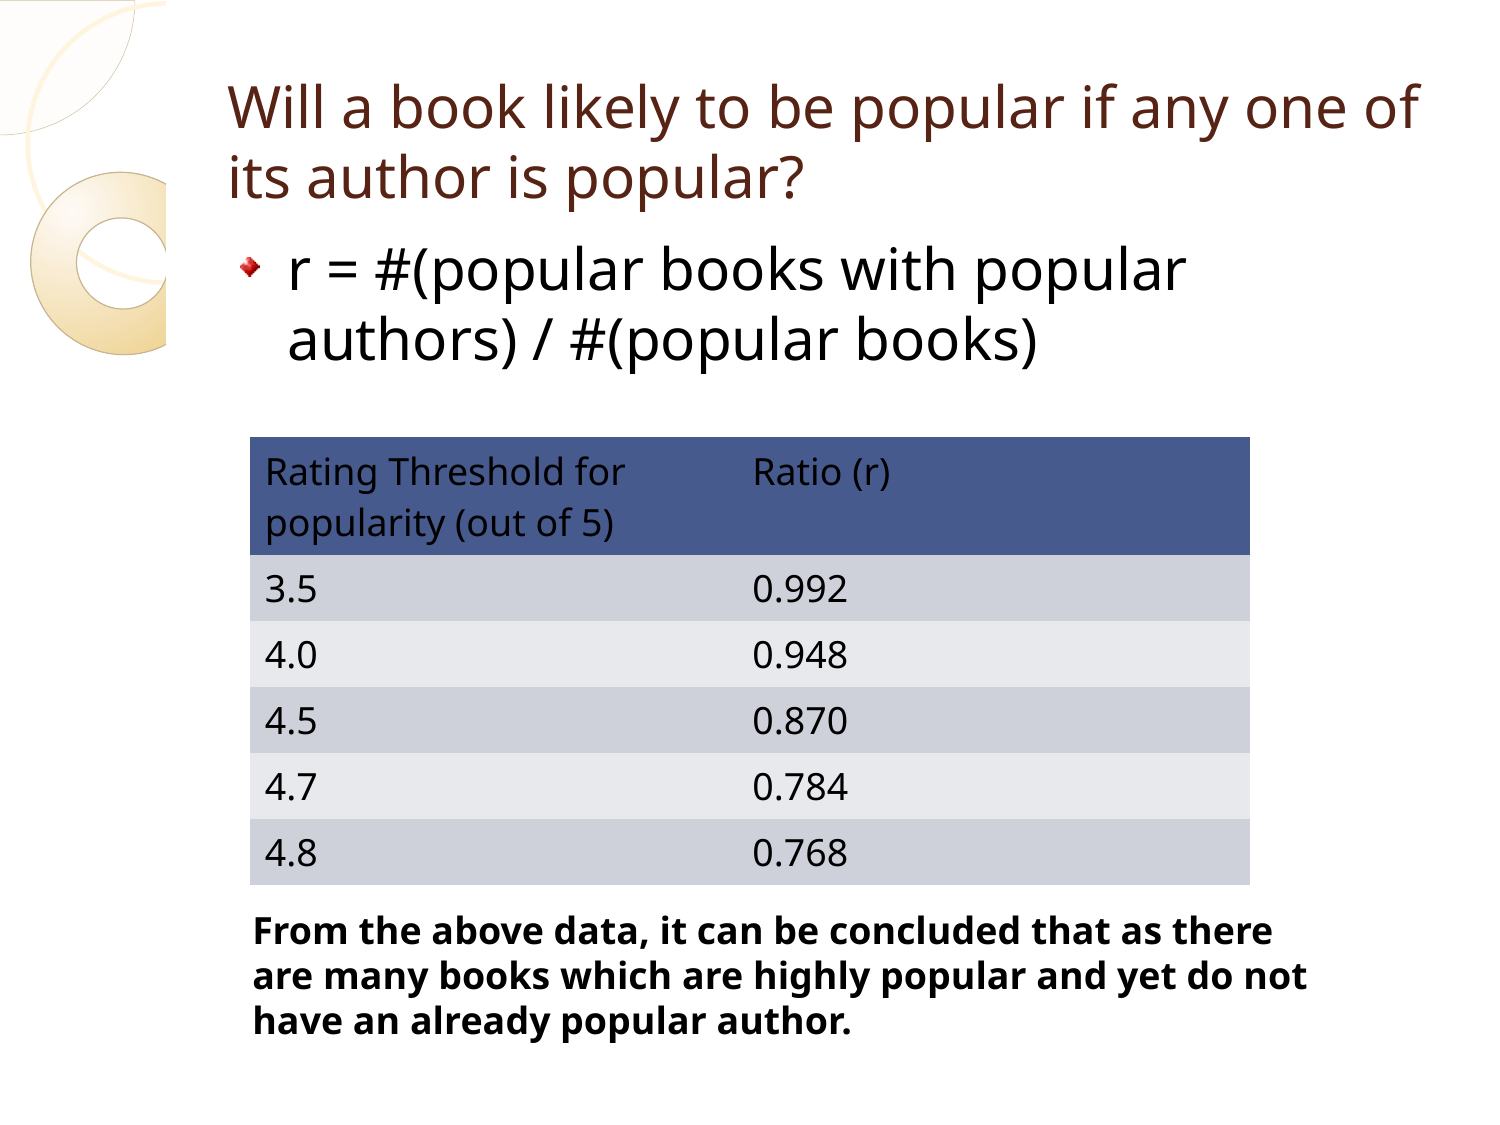

# Will a book likely to be popular if any one of its author is popular?
r = #(popular books with popular authors) / #(popular books)
| Rating Threshold for popularity (out of 5) | Ratio (r) |
| --- | --- |
| 3.5 | 0.992 |
| 4.0 | 0.948 |
| 4.5 | 0.870 |
| 4.7 | 0.784 |
| 4.8 | 0.768 |
From the above data, it can be concluded that as there are many books which are highly popular and yet do not have an already popular author.